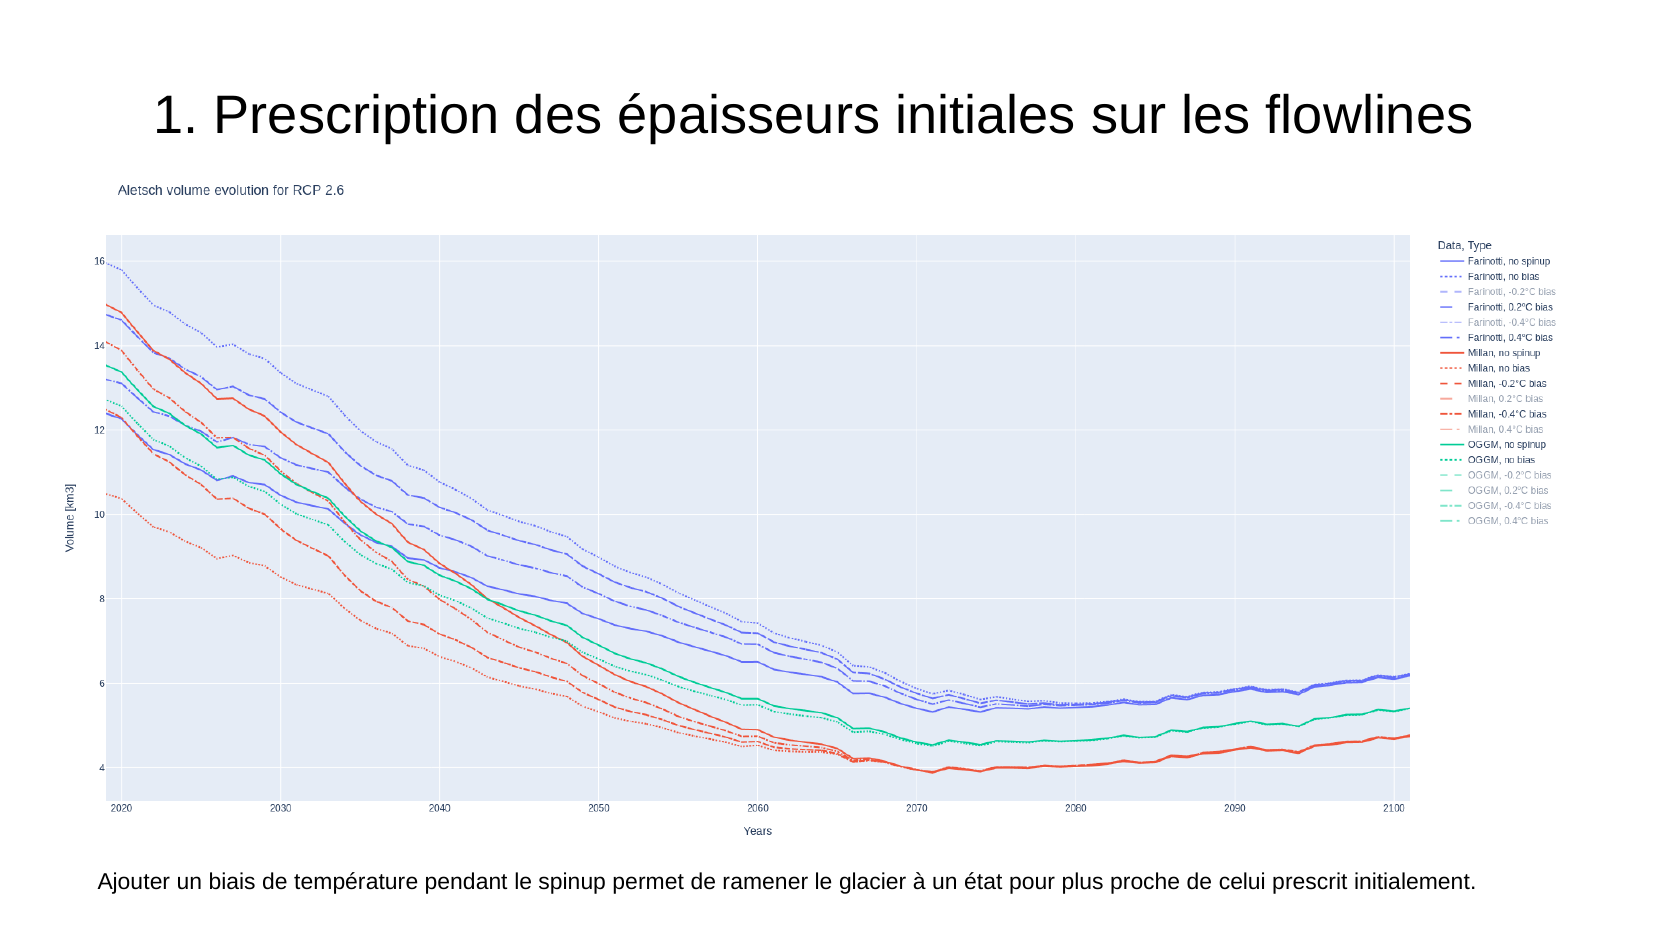

# 1. Prescription des épaisseurs initiales sur les flowlines
Ajouter un biais de température pendant le spinup permet de ramener le glacier à un état pour plus proche de celui prescrit initialement.